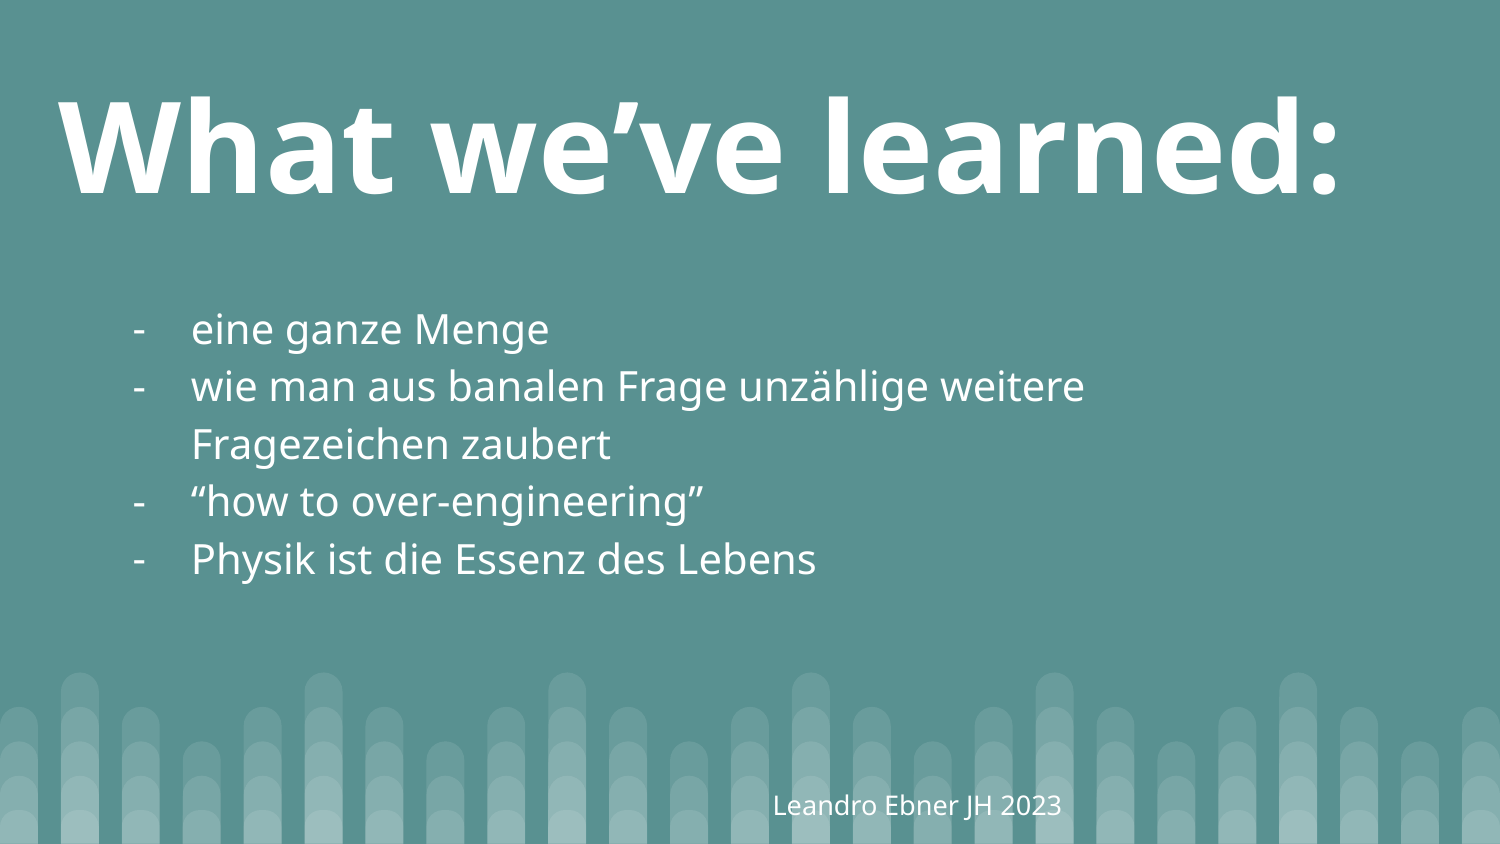

# What we’ve learned:
eine ganze Menge
wie man aus banalen Frage unzählige weitere Fragezeichen zaubert
“how to over-engineering”
Physik ist die Essenz des Lebens